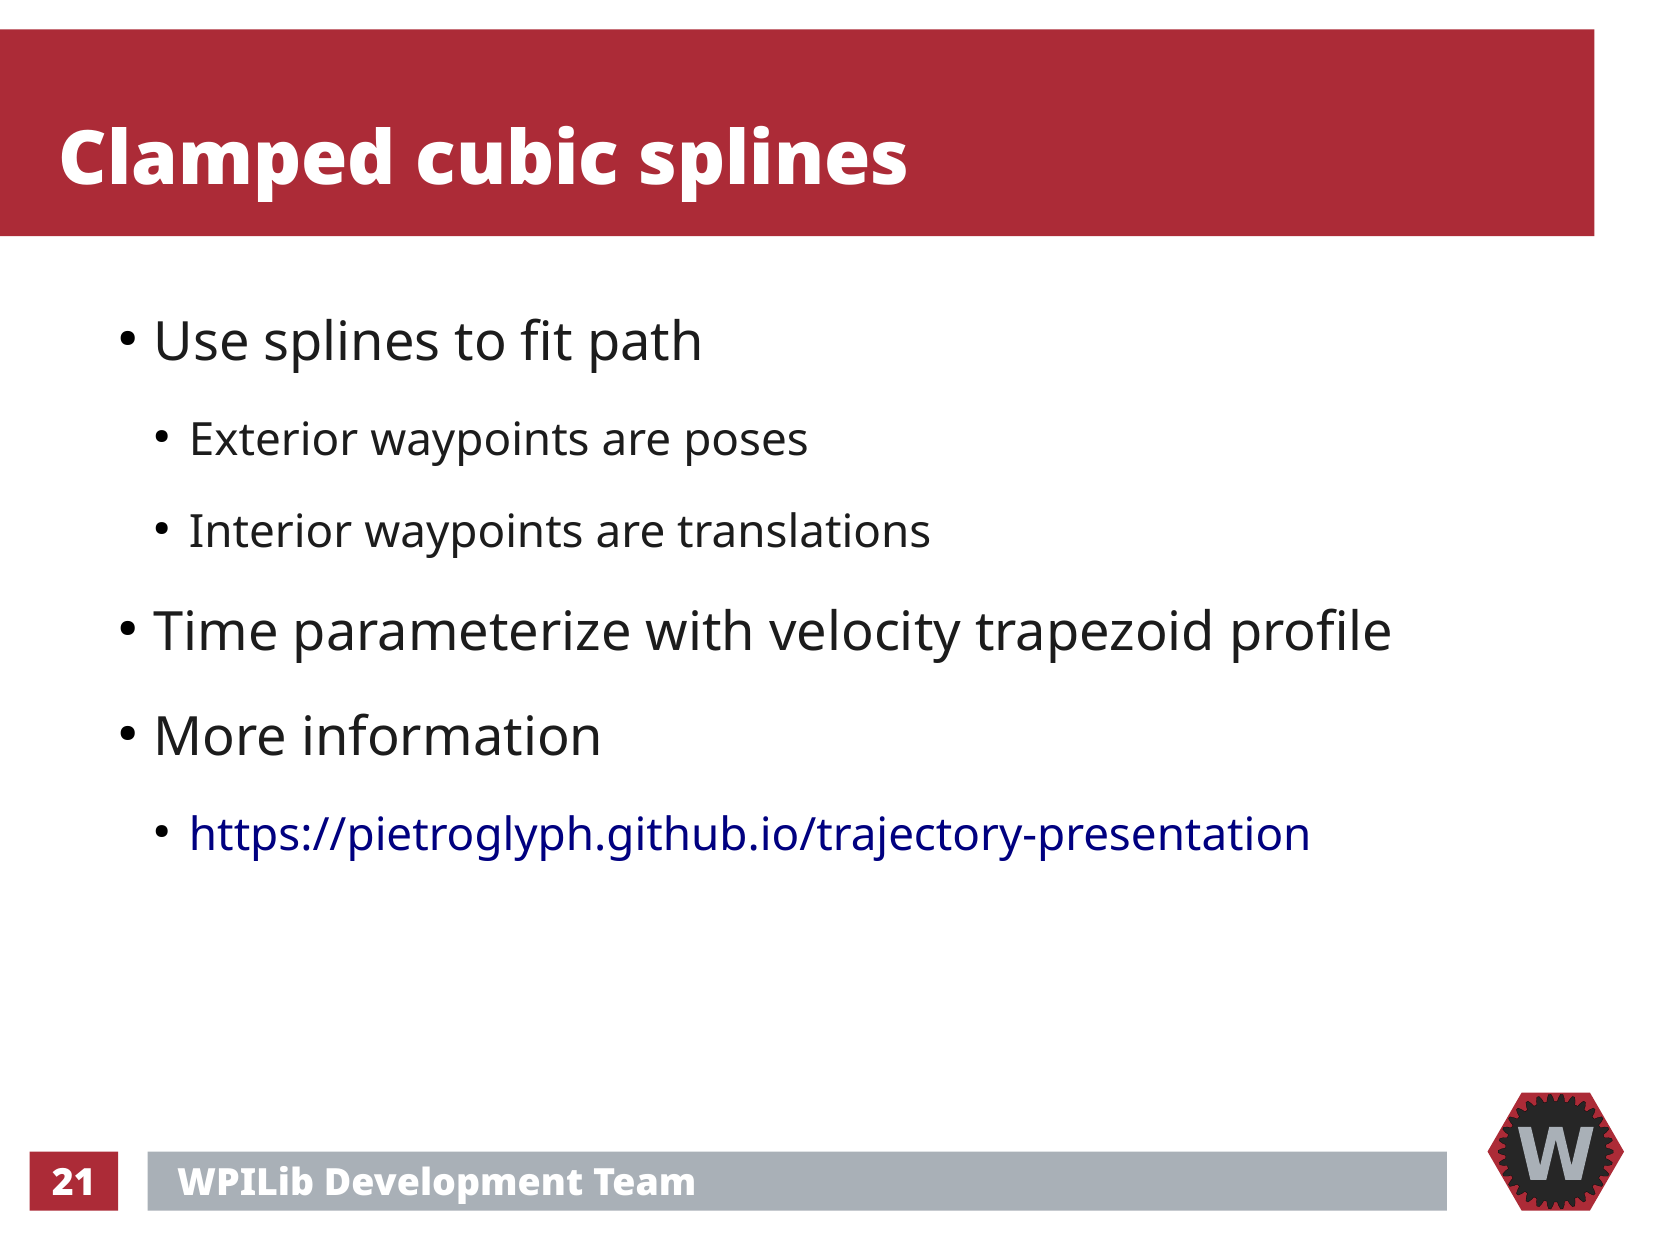

# Clamped cubic splines
Use splines to fit path
Exterior waypoints are poses
Interior waypoints are translations
Time parameterize with velocity trapezoid profile
More information
https://pietroglyph.github.io/trajectory-presentation